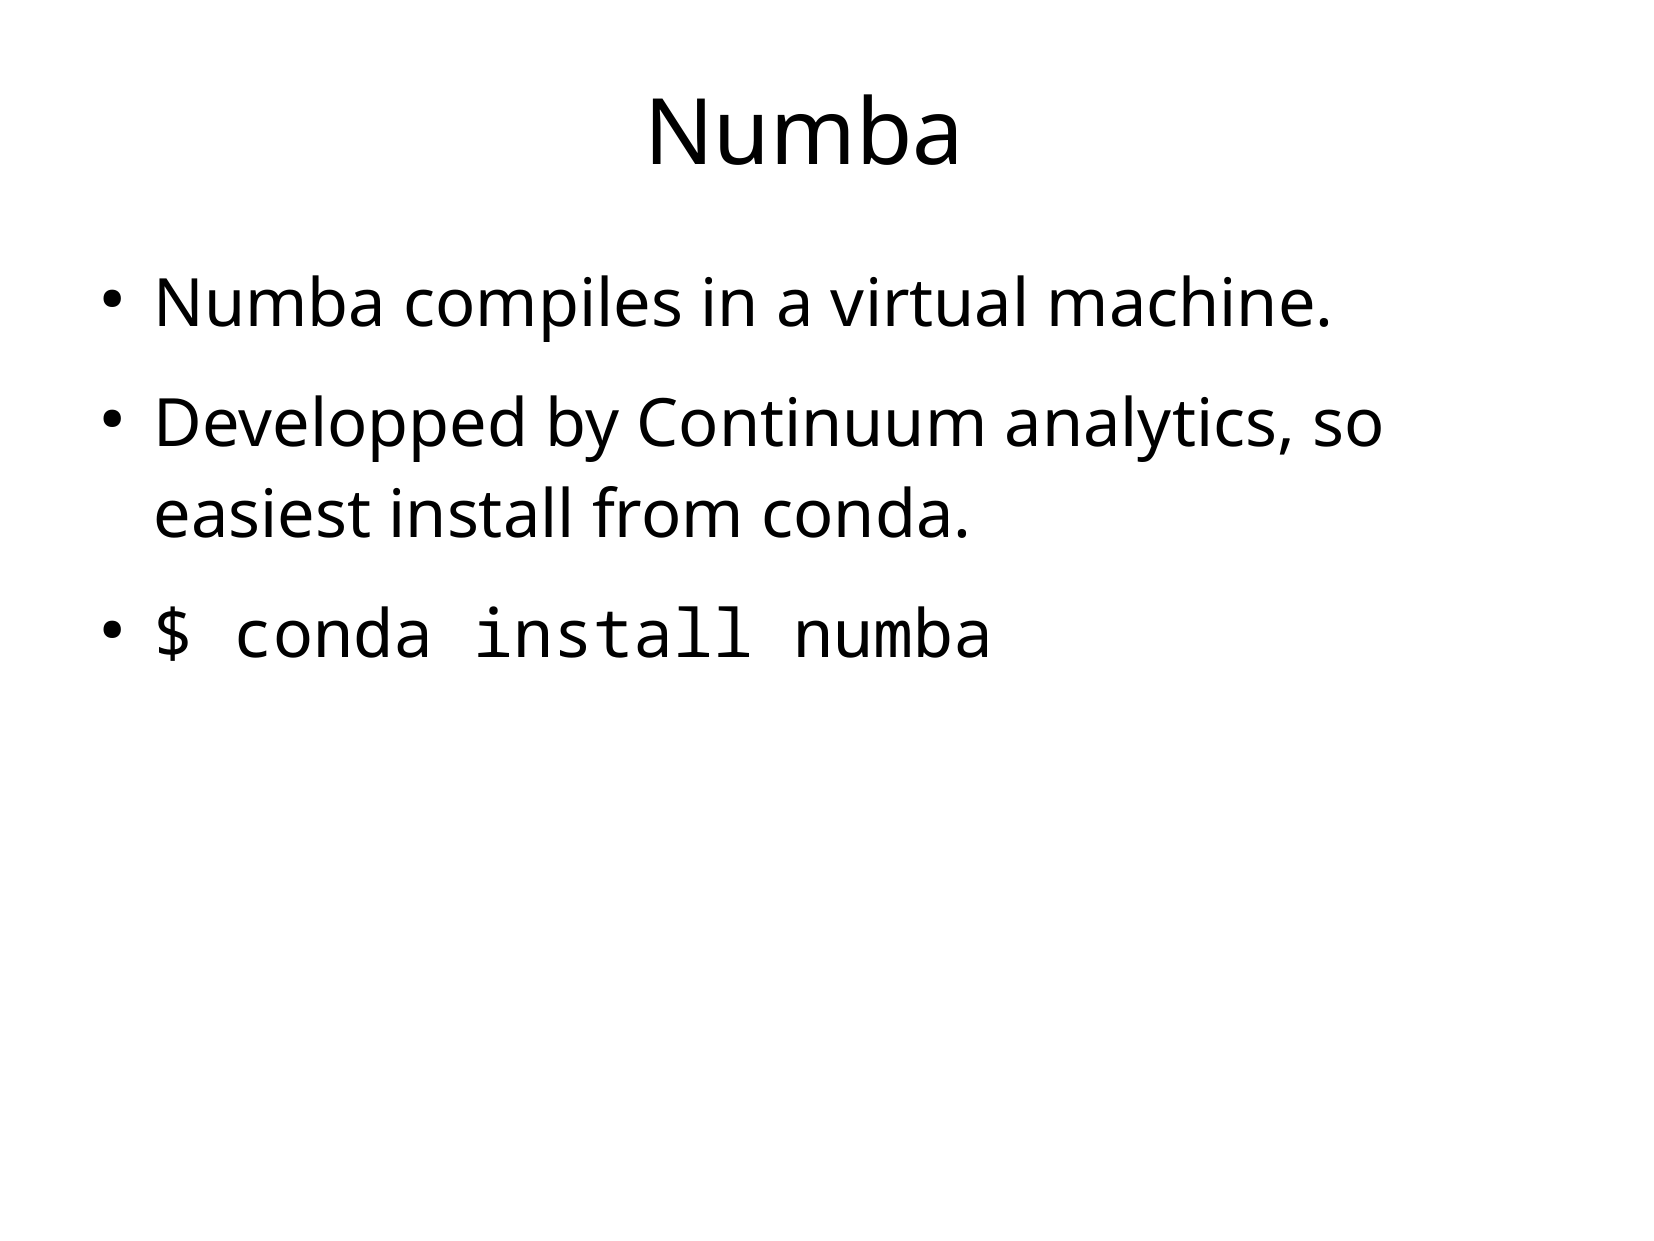

# Numba
Numba compiles in a virtual machine.
Developped by Continuum analytics, so easiest install from conda.
$ conda install numba